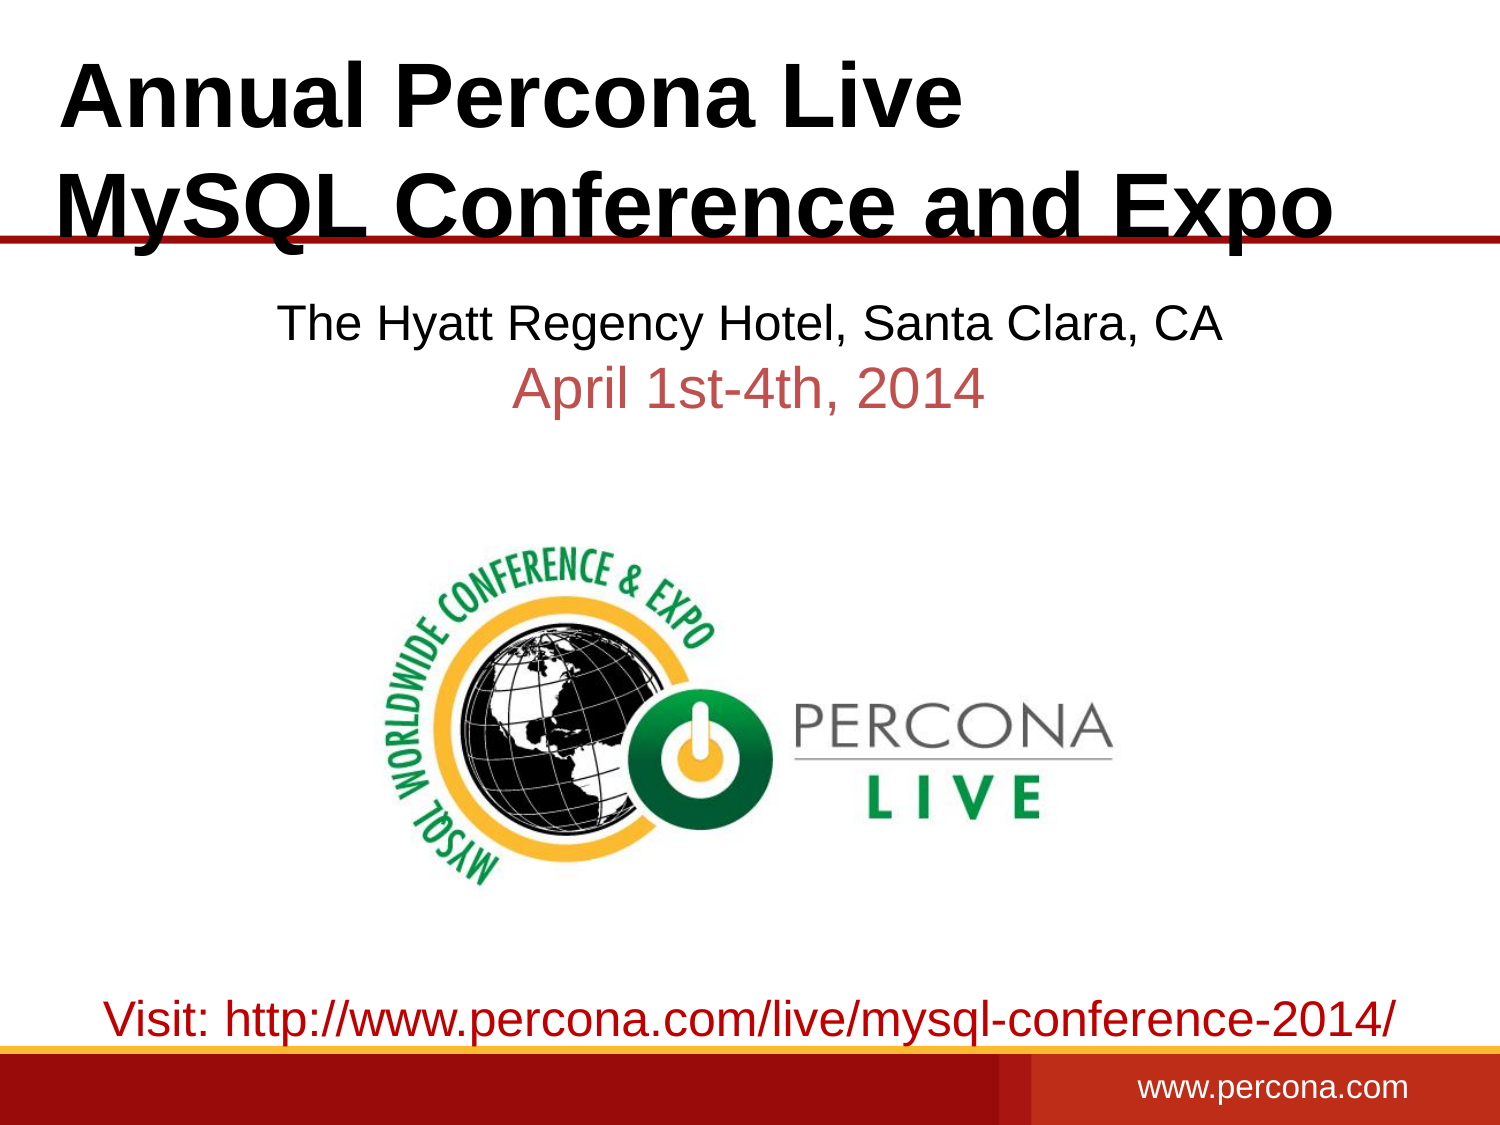

Annual Percona Live
MySQL Conference and Expo
The Hyatt Regency Hotel, Santa Clara, CA
April 1st-4th, 2014
Visit: http://www.percona.com/live/mysql-conference-2014/